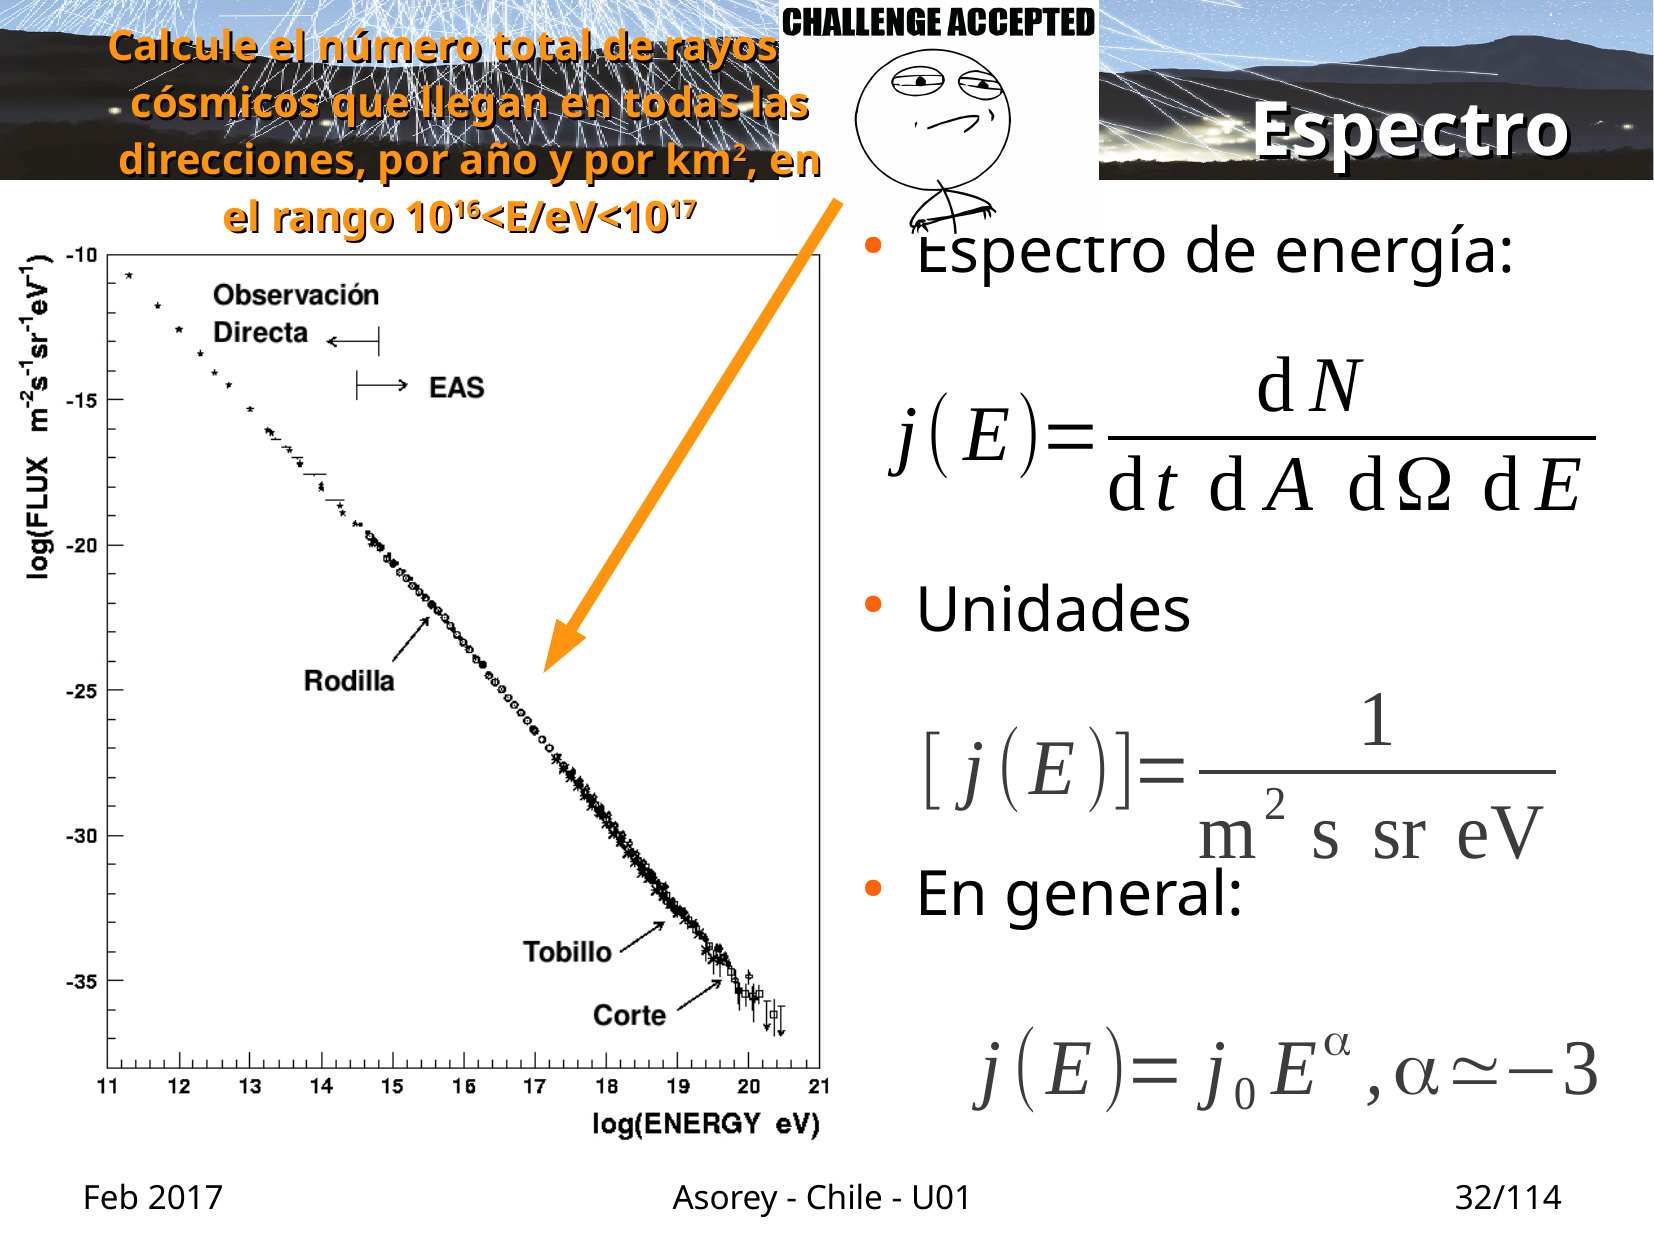

Calcule el número total de rayos cósmicos que llegan en todas las direcciones, por año y por km2, en el rango 1016<E/eV<1017
# Espectro
Espectro de energía:
Unidades
En general:
Feb 2017
Asorey - Chile - U01
32